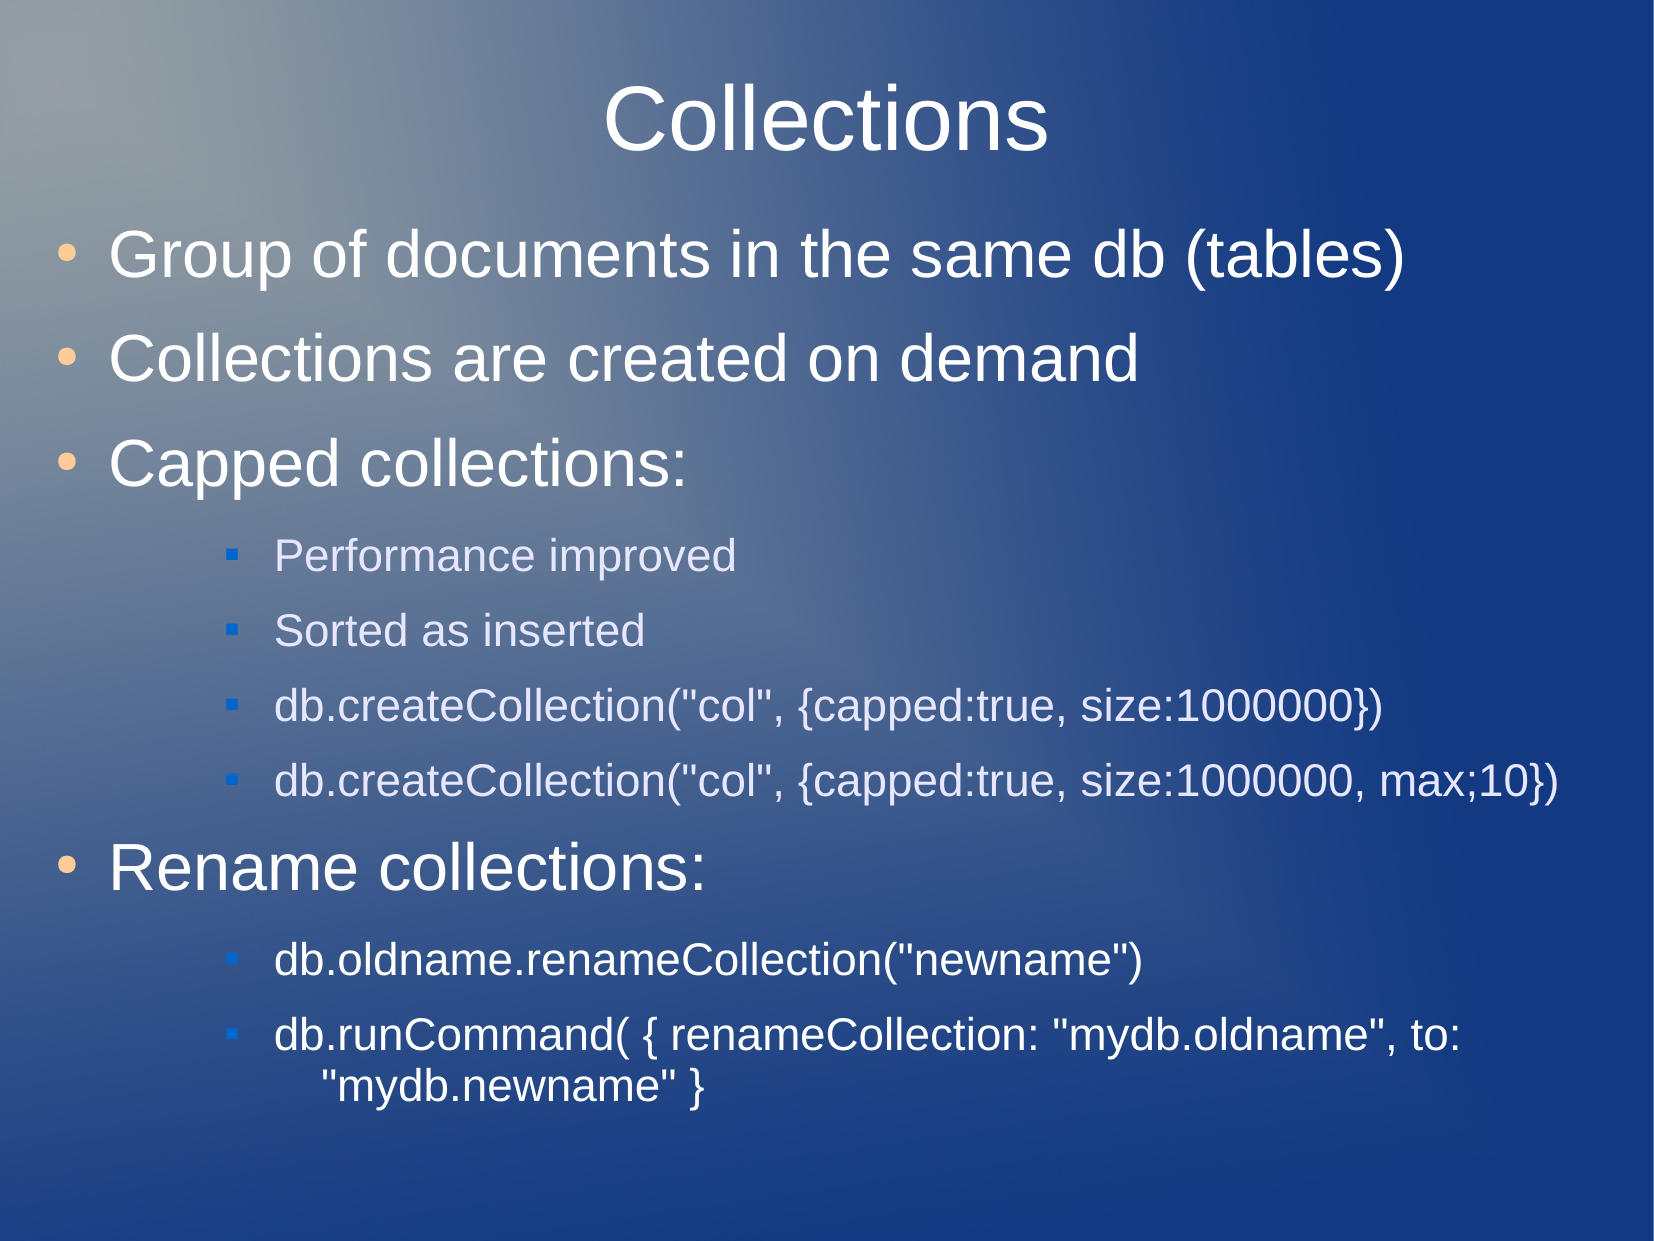

# Collections
Group of documents in the same db (tables)
Collections are created on demand
Capped collections:
Performance improved
Sorted as inserted
db.createCollection("col", {capped:true, size:1000000})
db.createCollection("col", {capped:true, size:1000000, max;10})
Rename collections:
db.oldname.renameCollection("newname")
db.runCommand( { renameCollection: "mydb.oldname", to: "mydb.newname" }